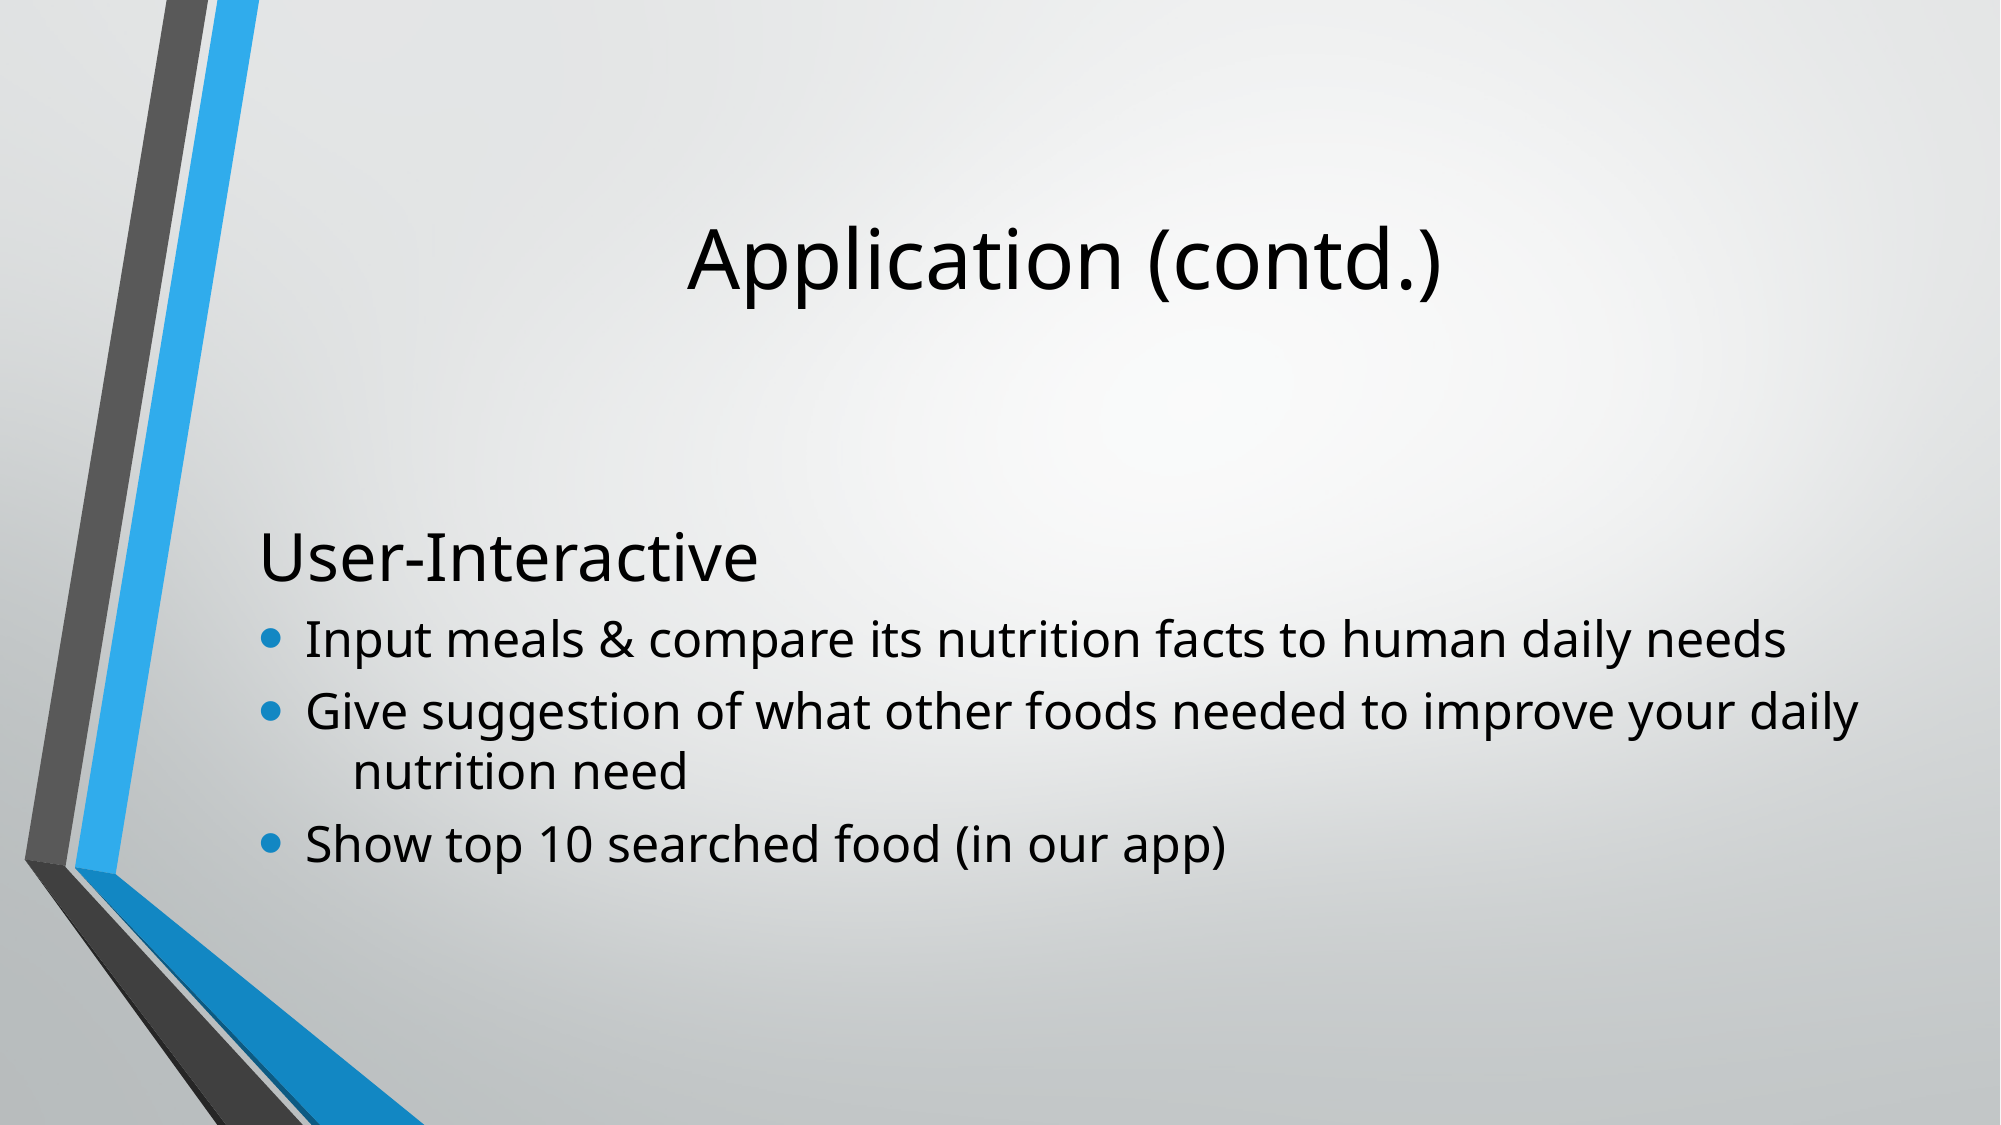

# Application (contd.)
User-Interactive
Input meals & compare its nutrition facts to human daily needs
Give suggestion of what other foods needed to improve your daily nutrition need
Show top 10 searched food (in our app)